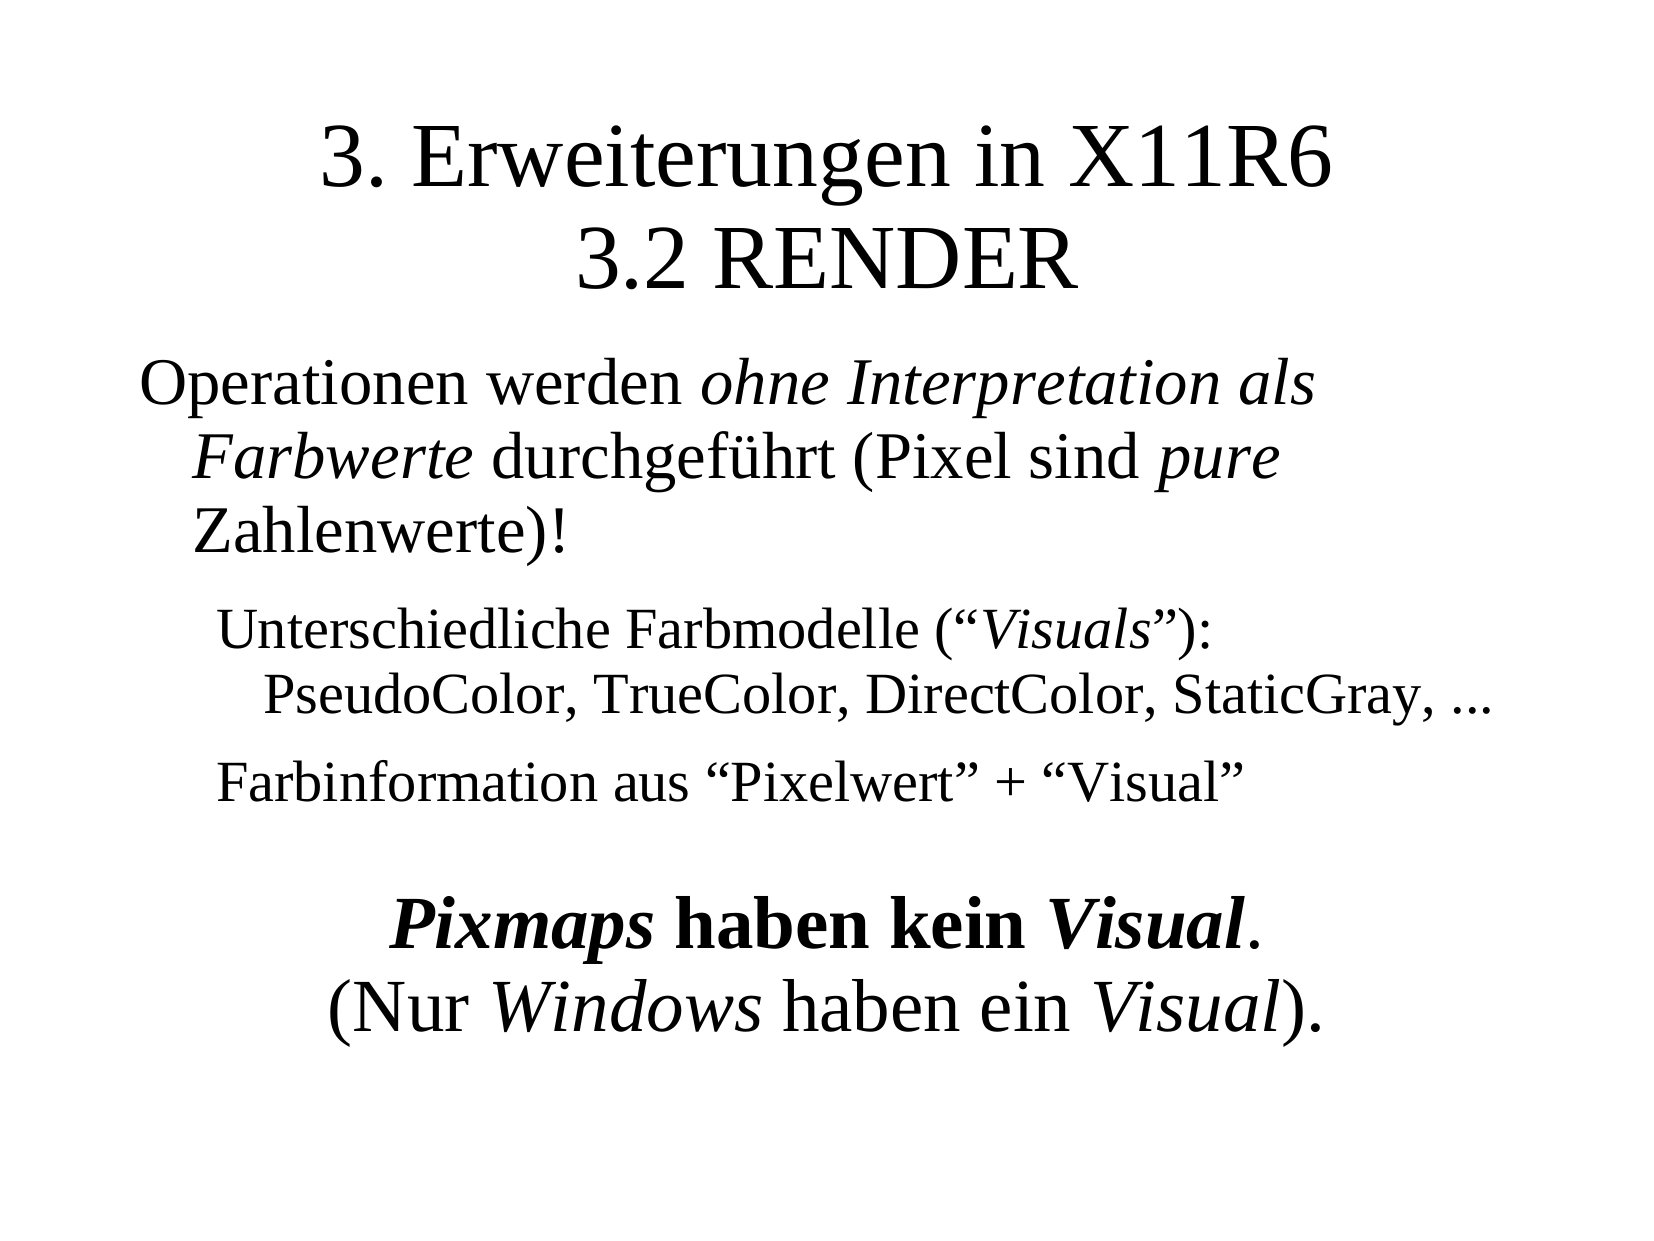

# 3. Erweiterungen in X11R6 3.2 RENDER
Operationen werden ohne Interpretation als Farbwerte durchgeführt (Pixel sind pure Zahlenwerte)!
Unterschiedliche Farbmodelle (“Visuals”):
PseudoColor, TrueColor, DirectColor, StaticGray, ...
Farbinformation aus “Pixelwert” + “Visual”
Pixmaps haben kein Visual.
(Nur Windows haben ein Visual).